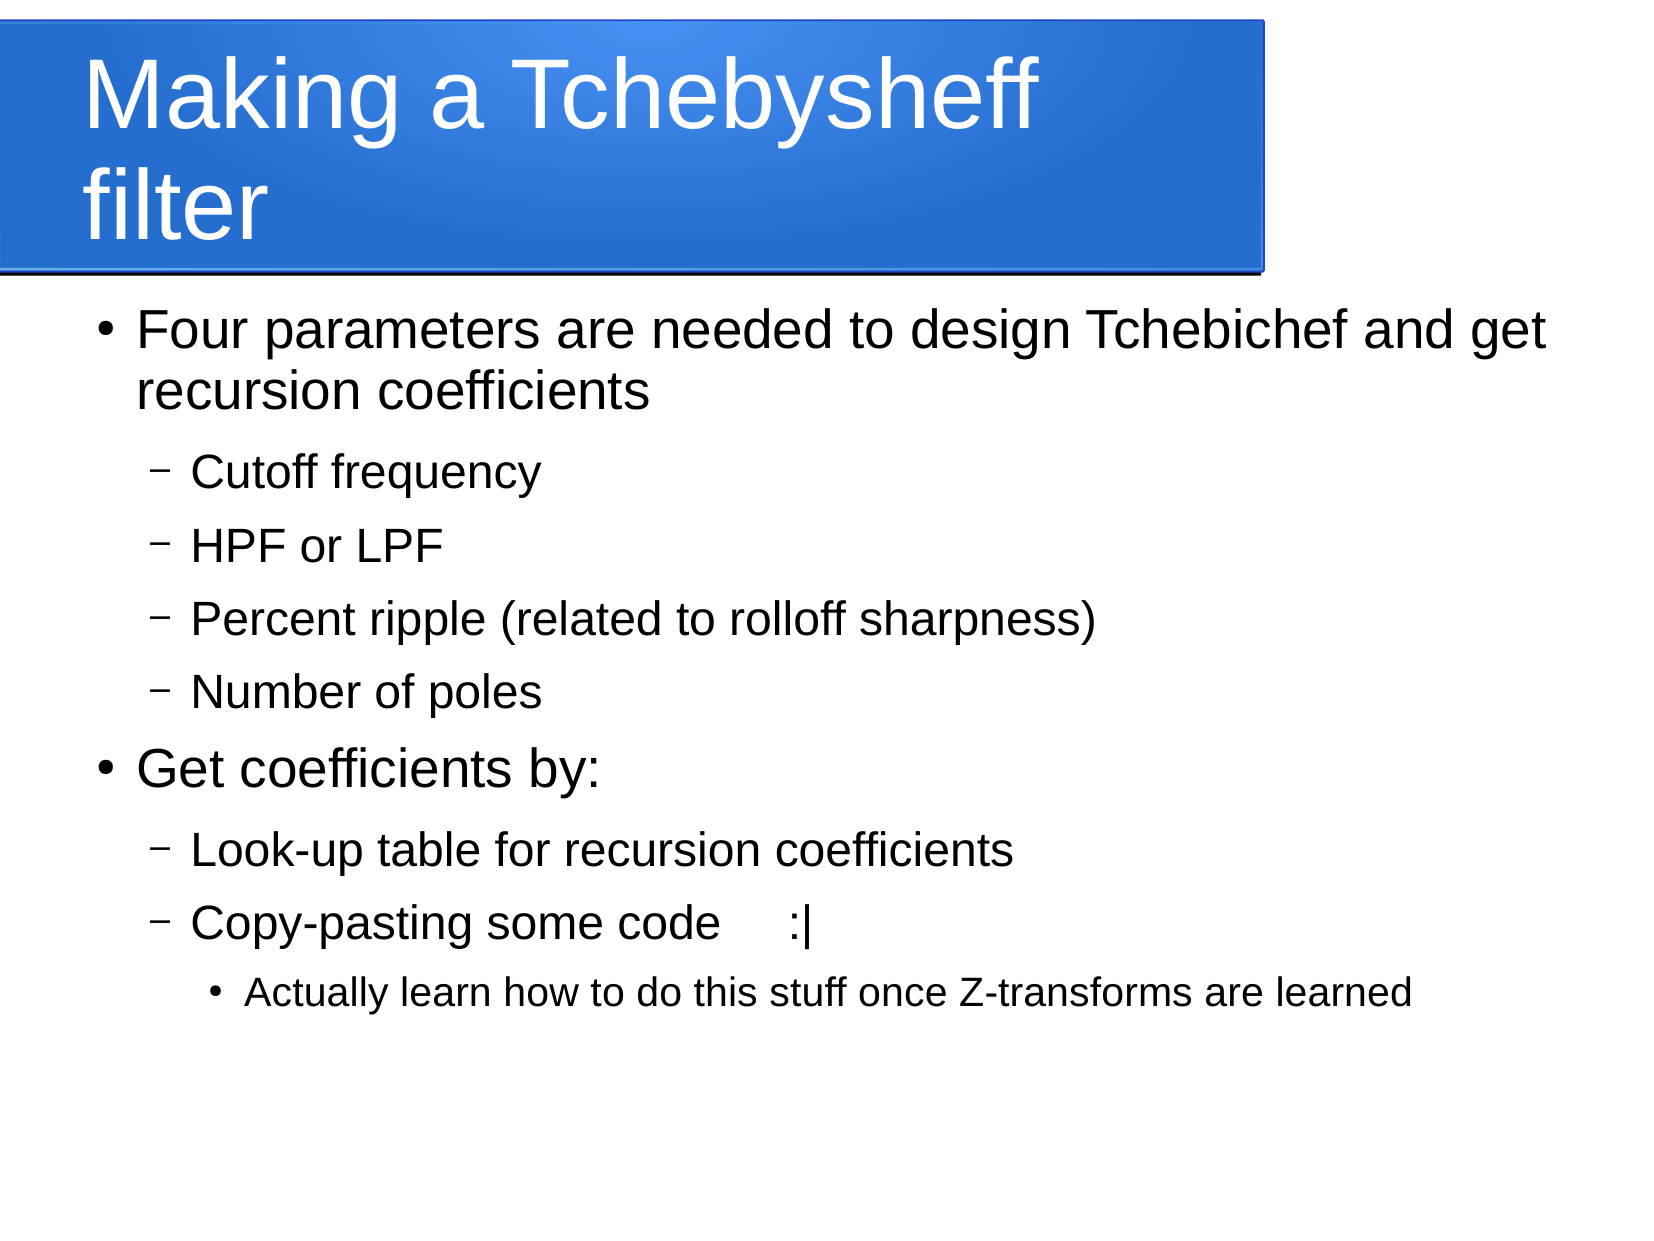

# Making a Tchebysheff filter
Four parameters are needed to design Tchebichef and get recursion coefficients
Cutoff frequency
HPF or LPF
Percent ripple (related to rolloff sharpness)
Number of poles
Get coefficients by:
Look-up table for recursion coefficients
Copy-pasting some code :|
Actually learn how to do this stuff once Z-transforms are learned